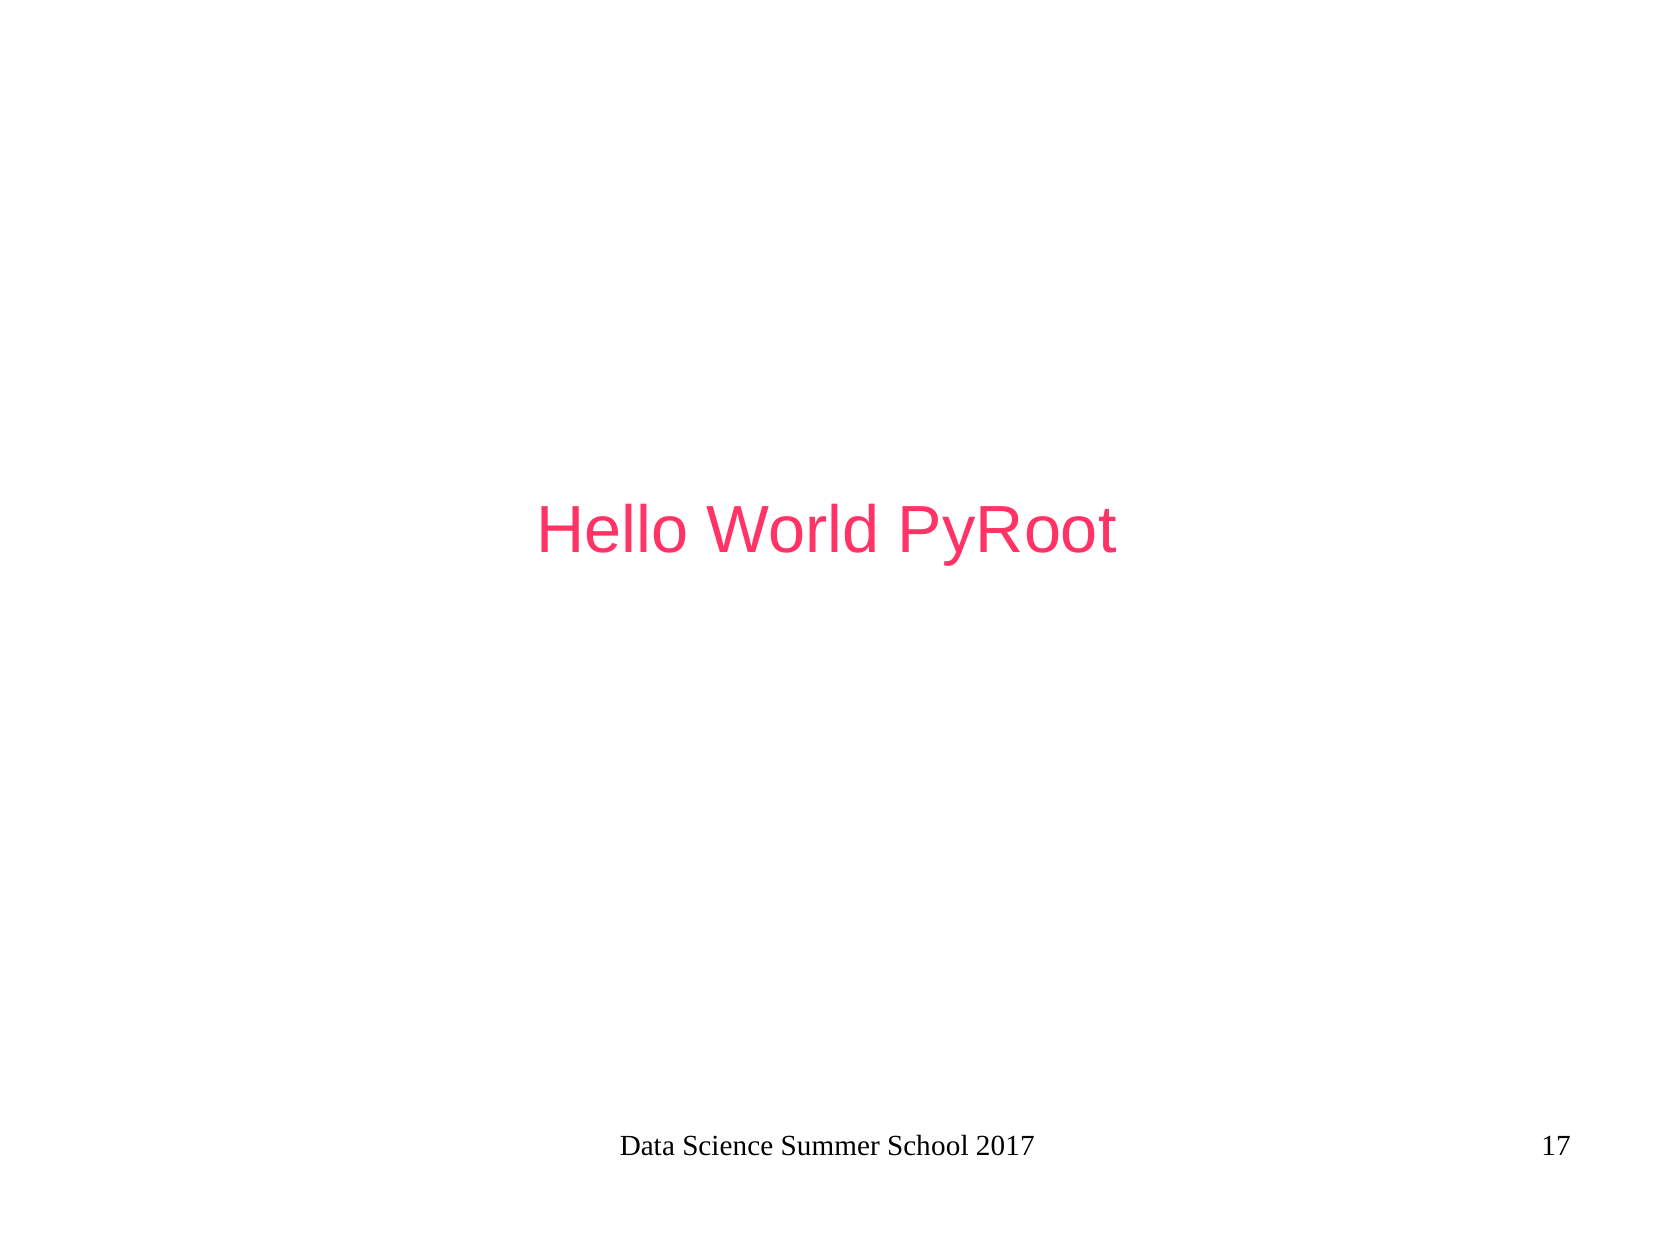

# Hello World PyRoot
Data Science Summer School 2017
17